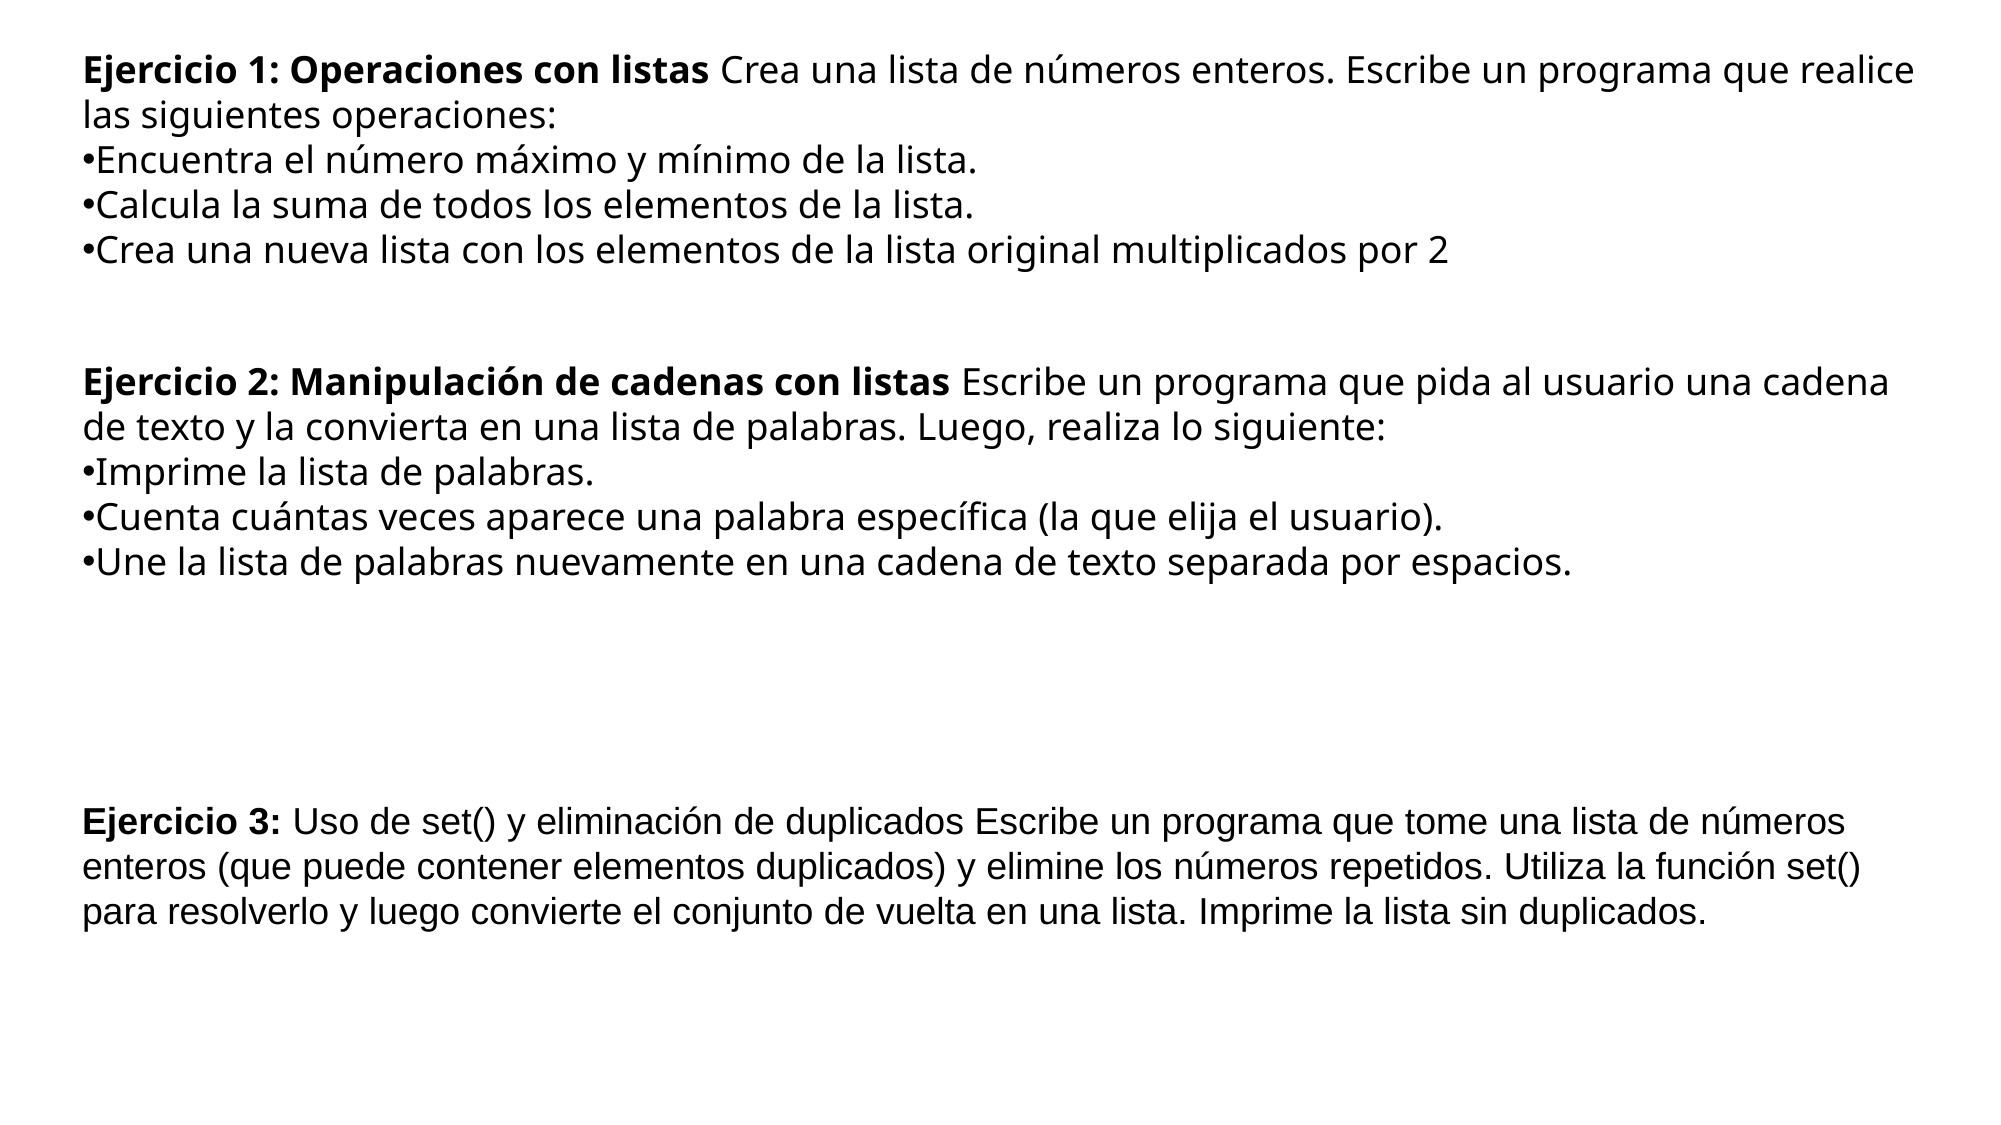

Ejercicio 1: Operaciones con listas Crea una lista de números enteros. Escribe un programa que realice las siguientes operaciones:
Encuentra el número máximo y mínimo de la lista.
Calcula la suma de todos los elementos de la lista.
Crea una nueva lista con los elementos de la lista original multiplicados por 2
Ejercicio 2: Manipulación de cadenas con listas Escribe un programa que pida al usuario una cadena de texto y la convierta en una lista de palabras. Luego, realiza lo siguiente:
Imprime la lista de palabras.
Cuenta cuántas veces aparece una palabra específica (la que elija el usuario).
Une la lista de palabras nuevamente en una cadena de texto separada por espacios.
Ejercicio 3: Uso de set() y eliminación de duplicados Escribe un programa que tome una lista de números enteros (que puede contener elementos duplicados) y elimine los números repetidos. Utiliza la función set() para resolverlo y luego convierte el conjunto de vuelta en una lista. Imprime la lista sin duplicados.